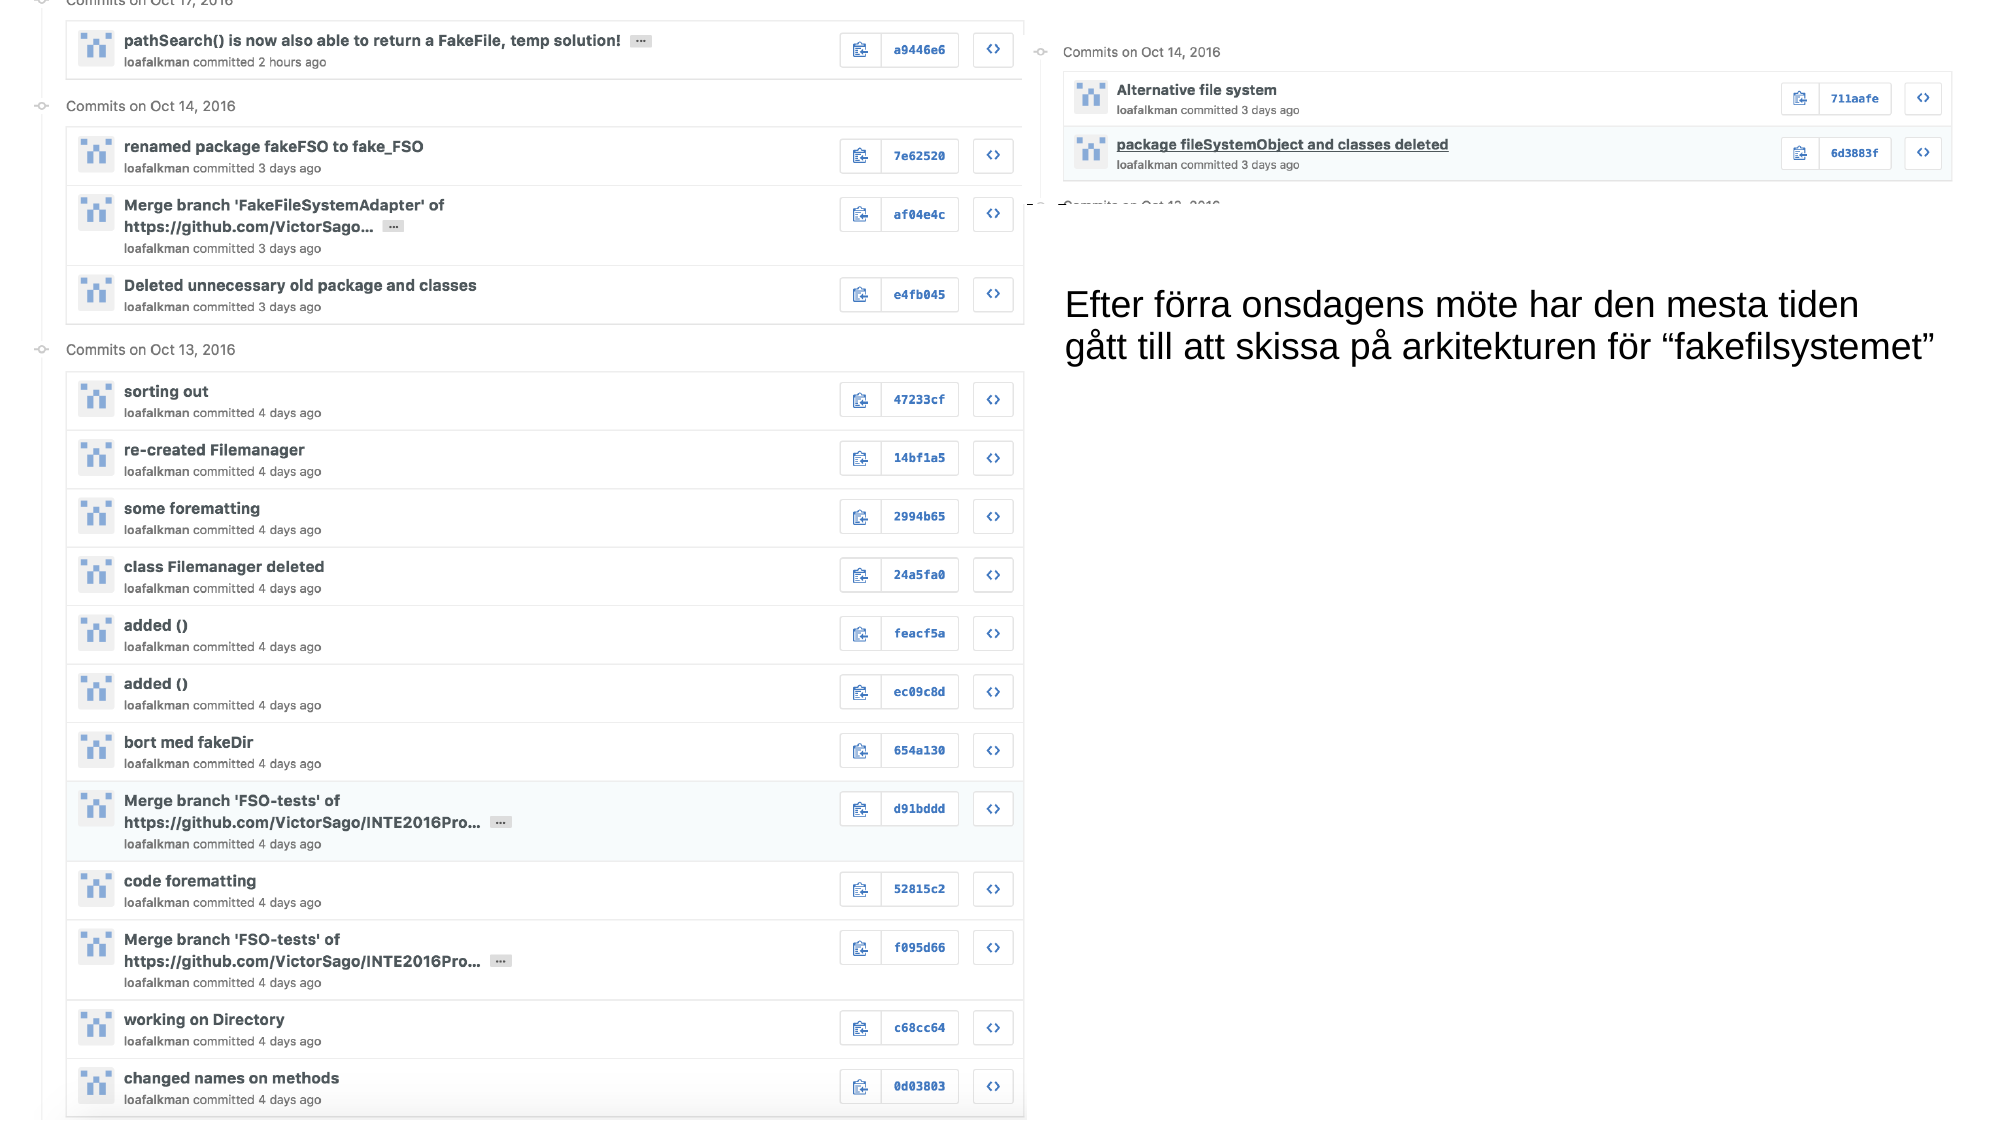

# Status: Annika Svedin
Efter förra onsdagens möte har den mesta tiden
gått till att skissa på arkitekturen för “fakefilsystemet”